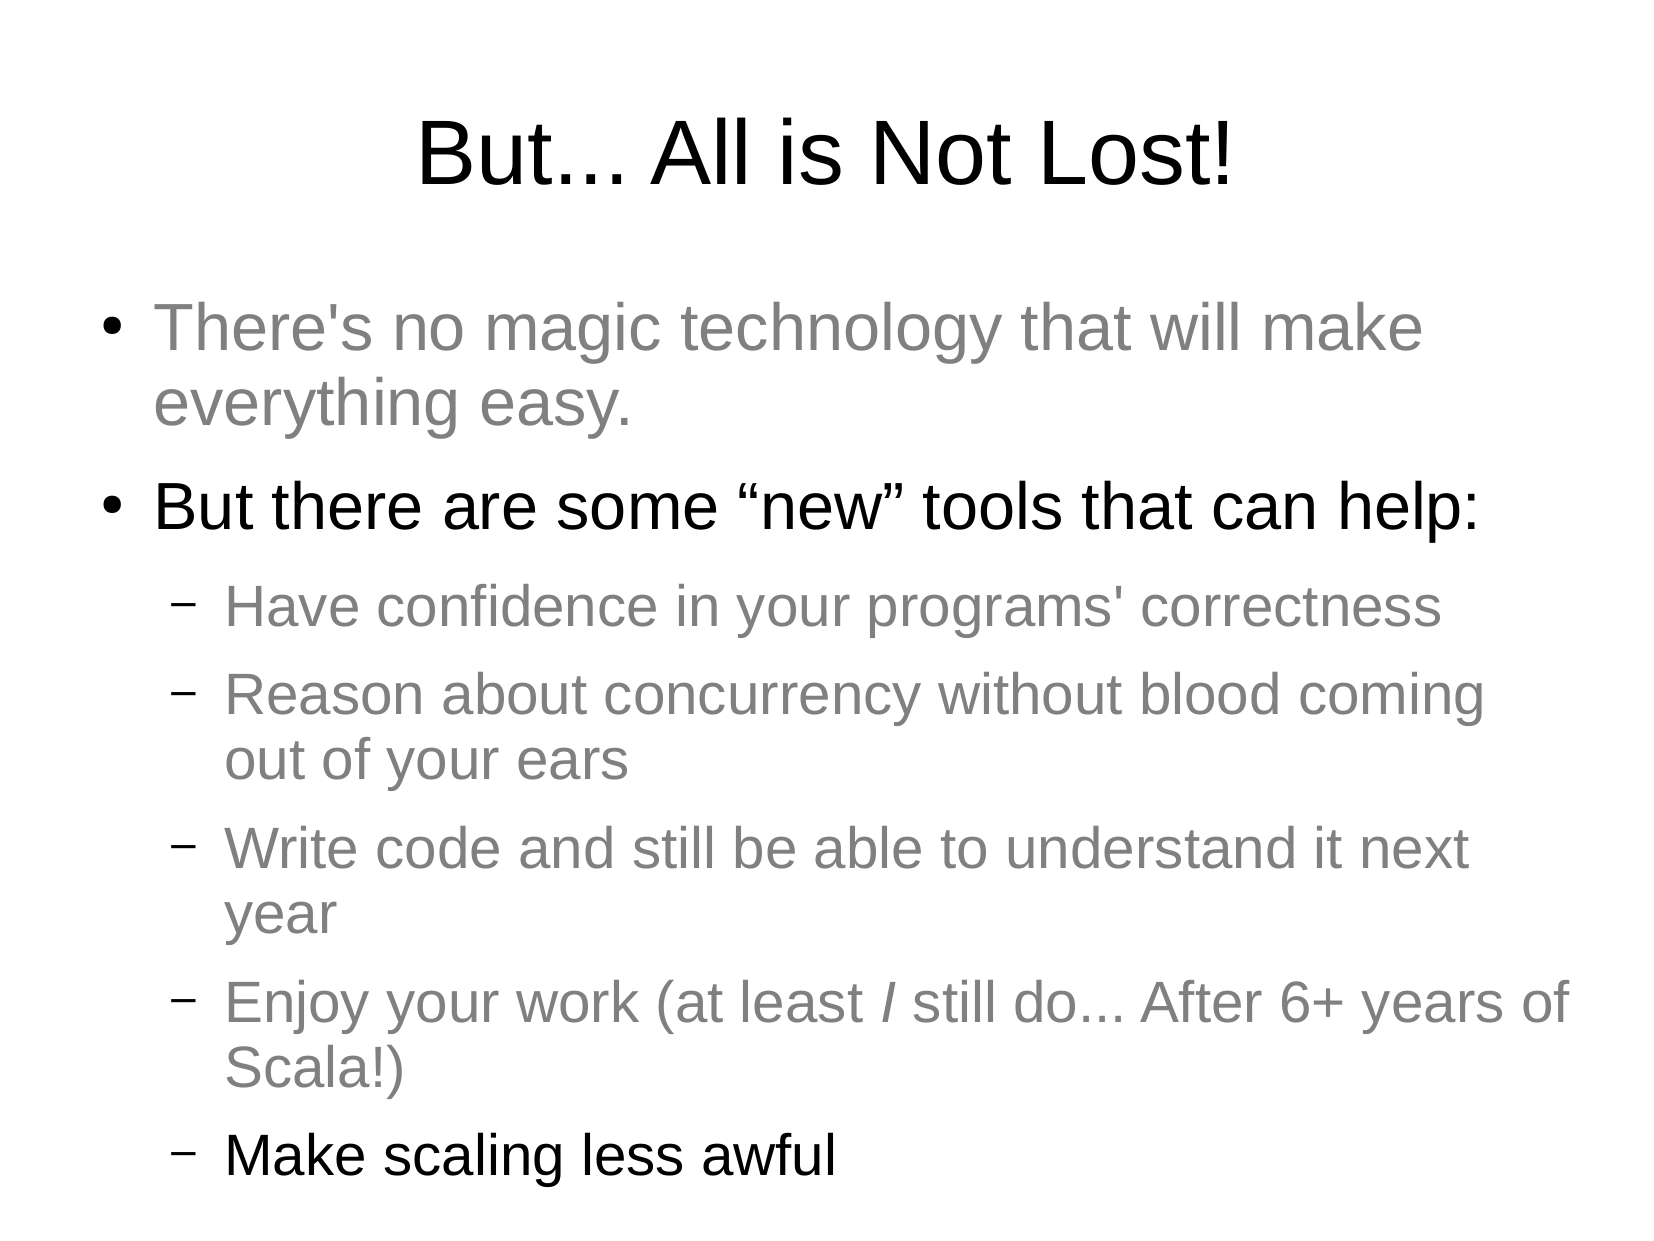

# But... All is Not Lost!
There's no magic technology that will make everything easy.
But there are some “new” tools that can help:
Have confidence in your programs' correctness
Reason about concurrency without blood coming out of your ears
Write code and still be able to understand it next year
Enjoy your work (at least I still do... After 6+ years of Scala!)
Make scaling less awful